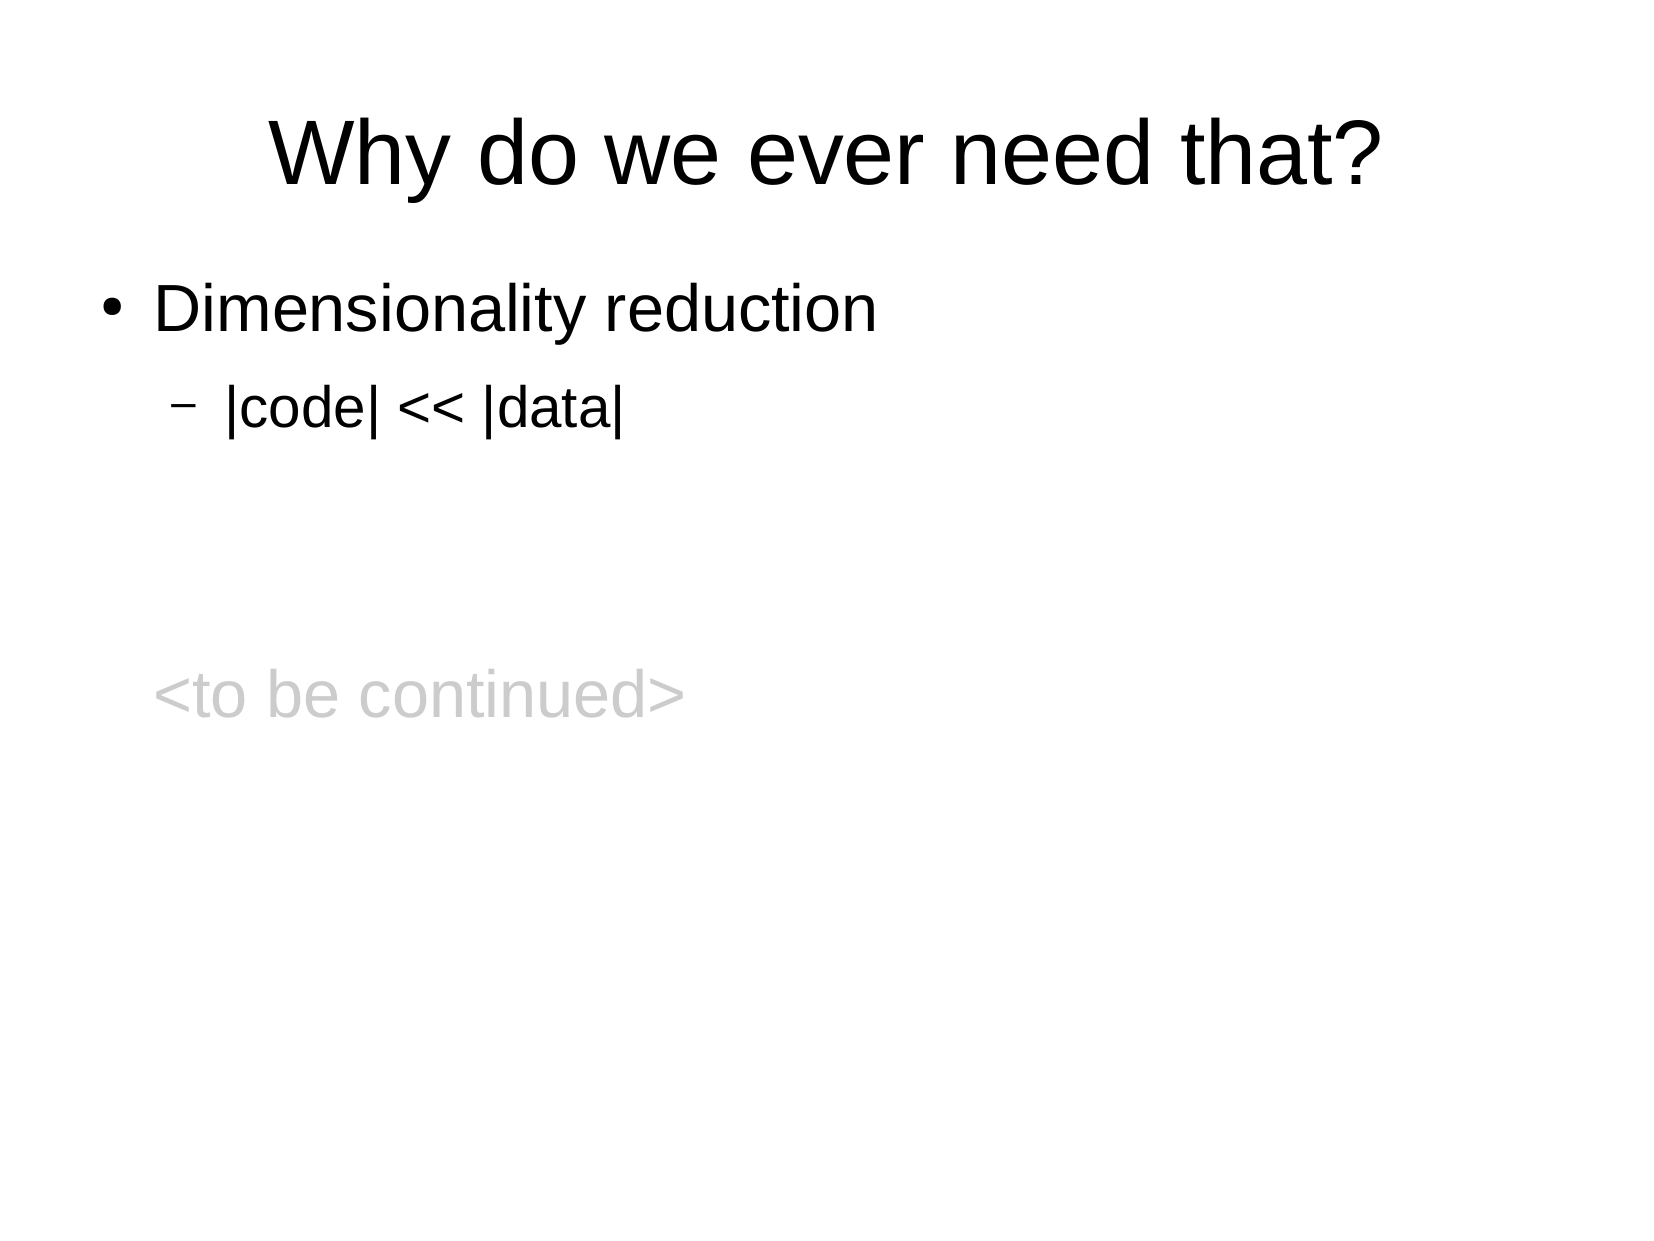

# Why do we ever need that?
Dimensionality reduction
|code| << |data|
<to be continued>